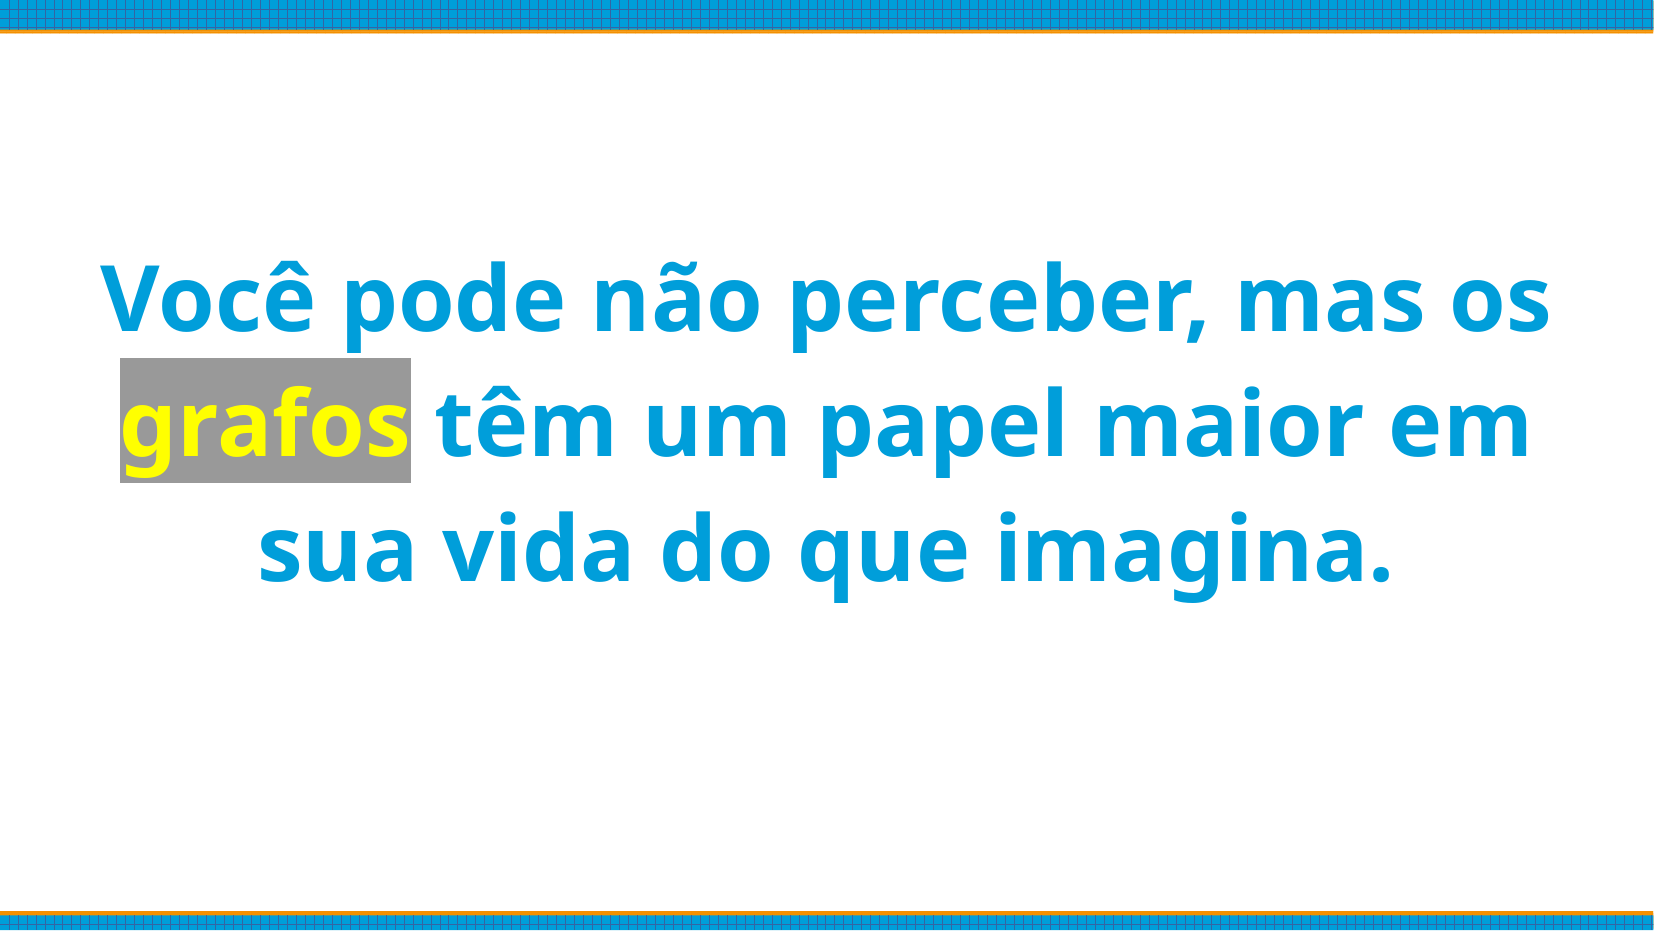

# Você pode não perceber, mas os grafos têm um papel maior em sua vida do que imagina.